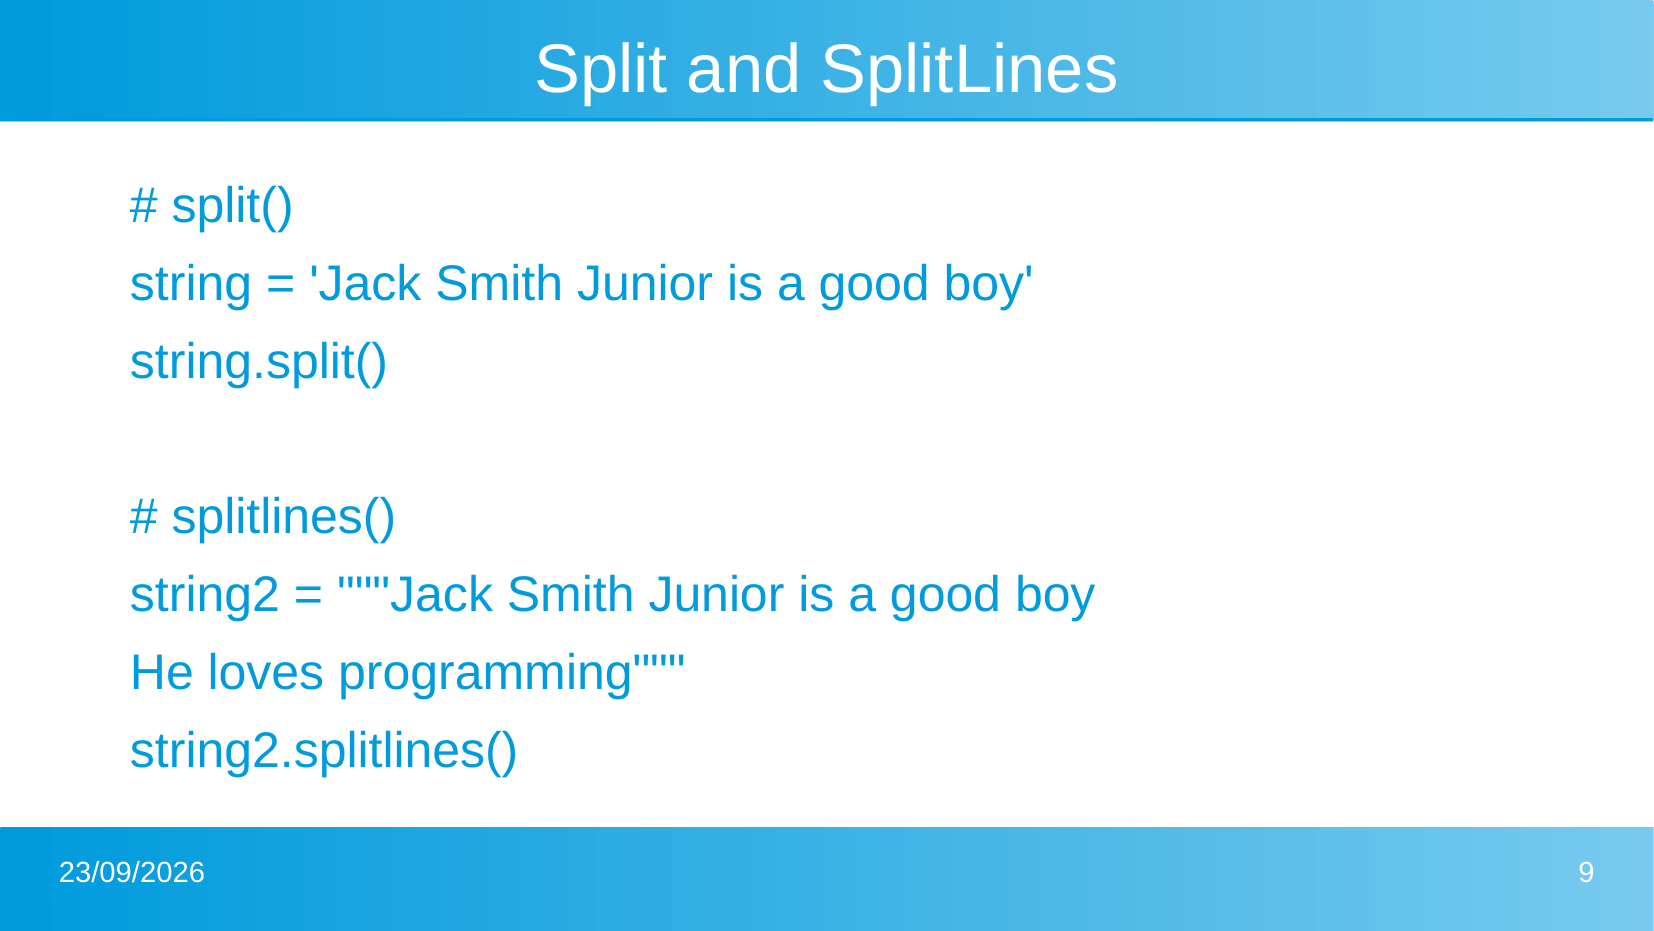

# Split and SplitLines
# split()
string = 'Jack Smith Junior is a good boy'
string.split()
# splitlines()
string2 = """Jack Smith Junior is a good boy
He loves programming"""
string2.splitlines()
9